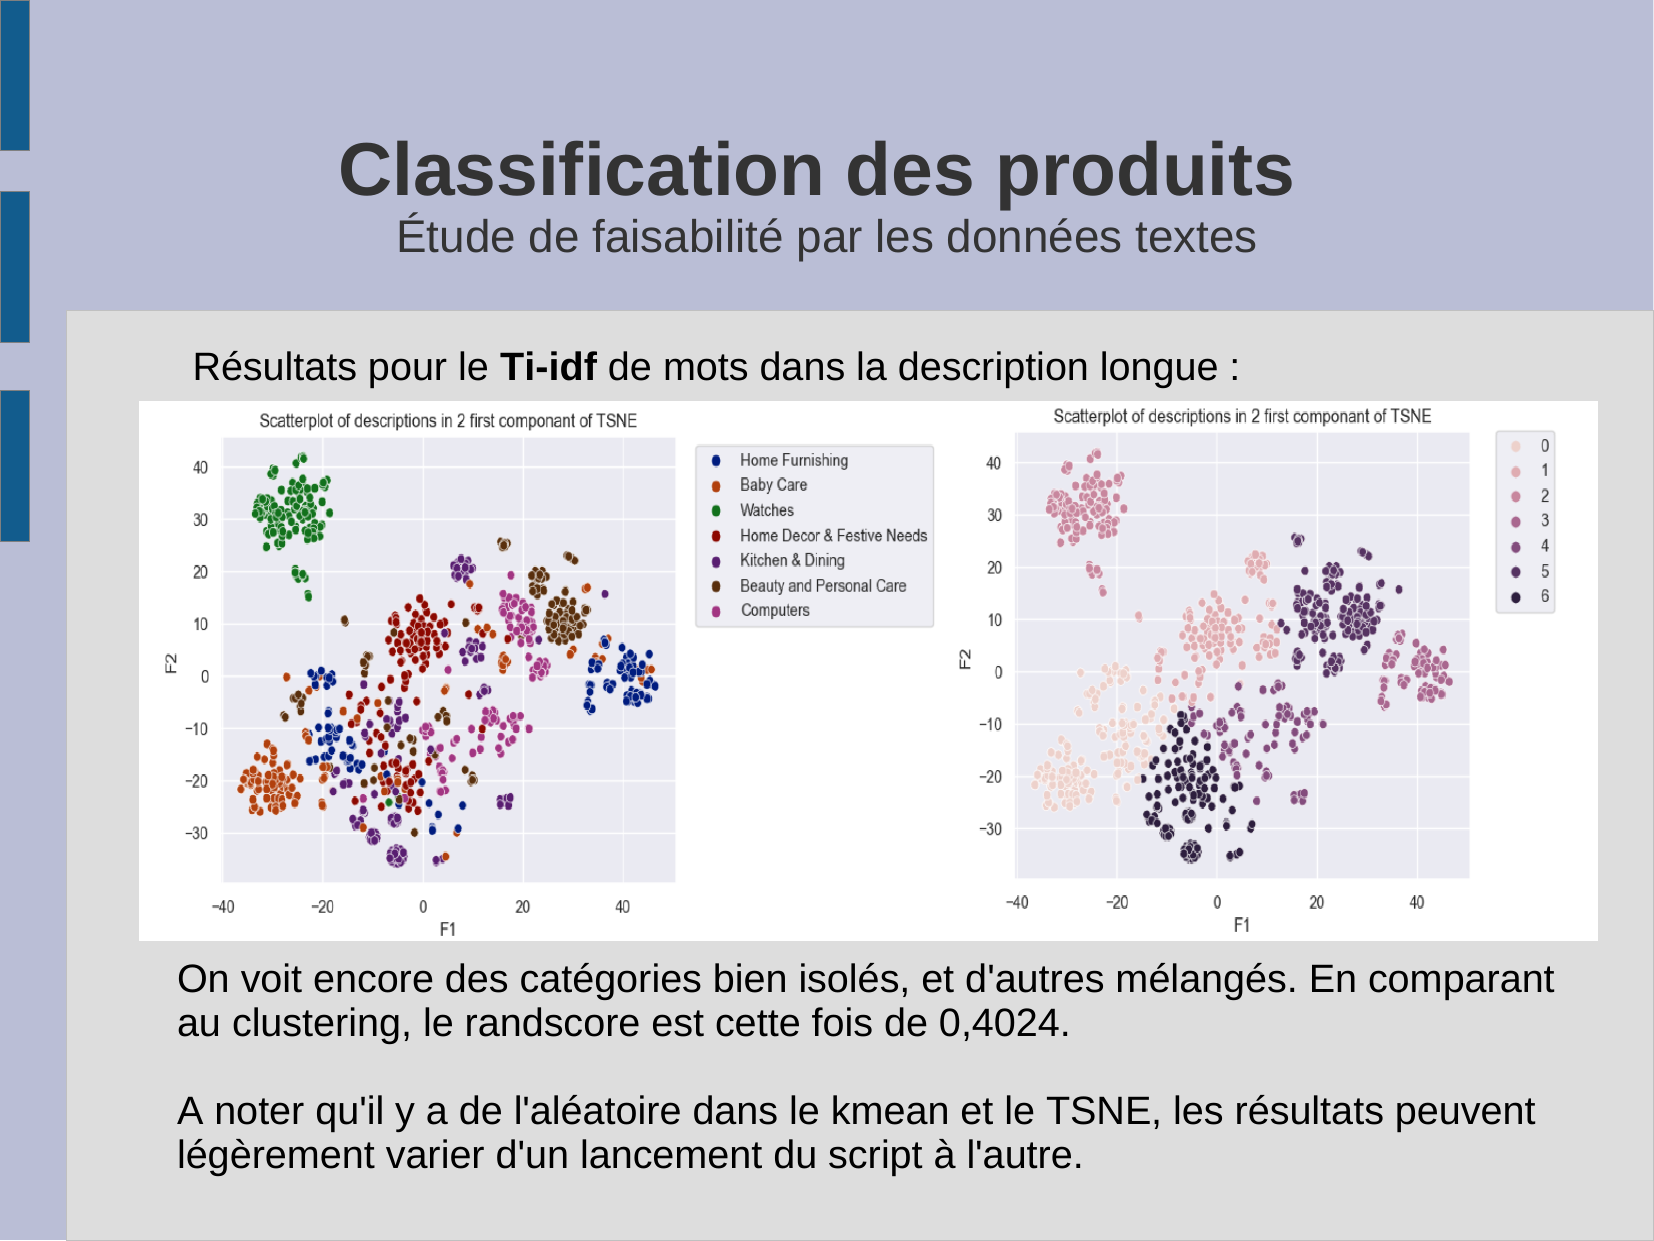

# Classification des produits Étude de faisabilité par les données textes
Résultats pour le Ti-idf de mots dans la description longue :
On voit encore des catégories bien isolés, et d'autres mélangés. En comparant au clustering, le randscore est cette fois de 0,4024.
A noter qu'il y a de l'aléatoire dans le kmean et le TSNE, les résultats peuvent légèrement varier d'un lancement du script à l'autre.